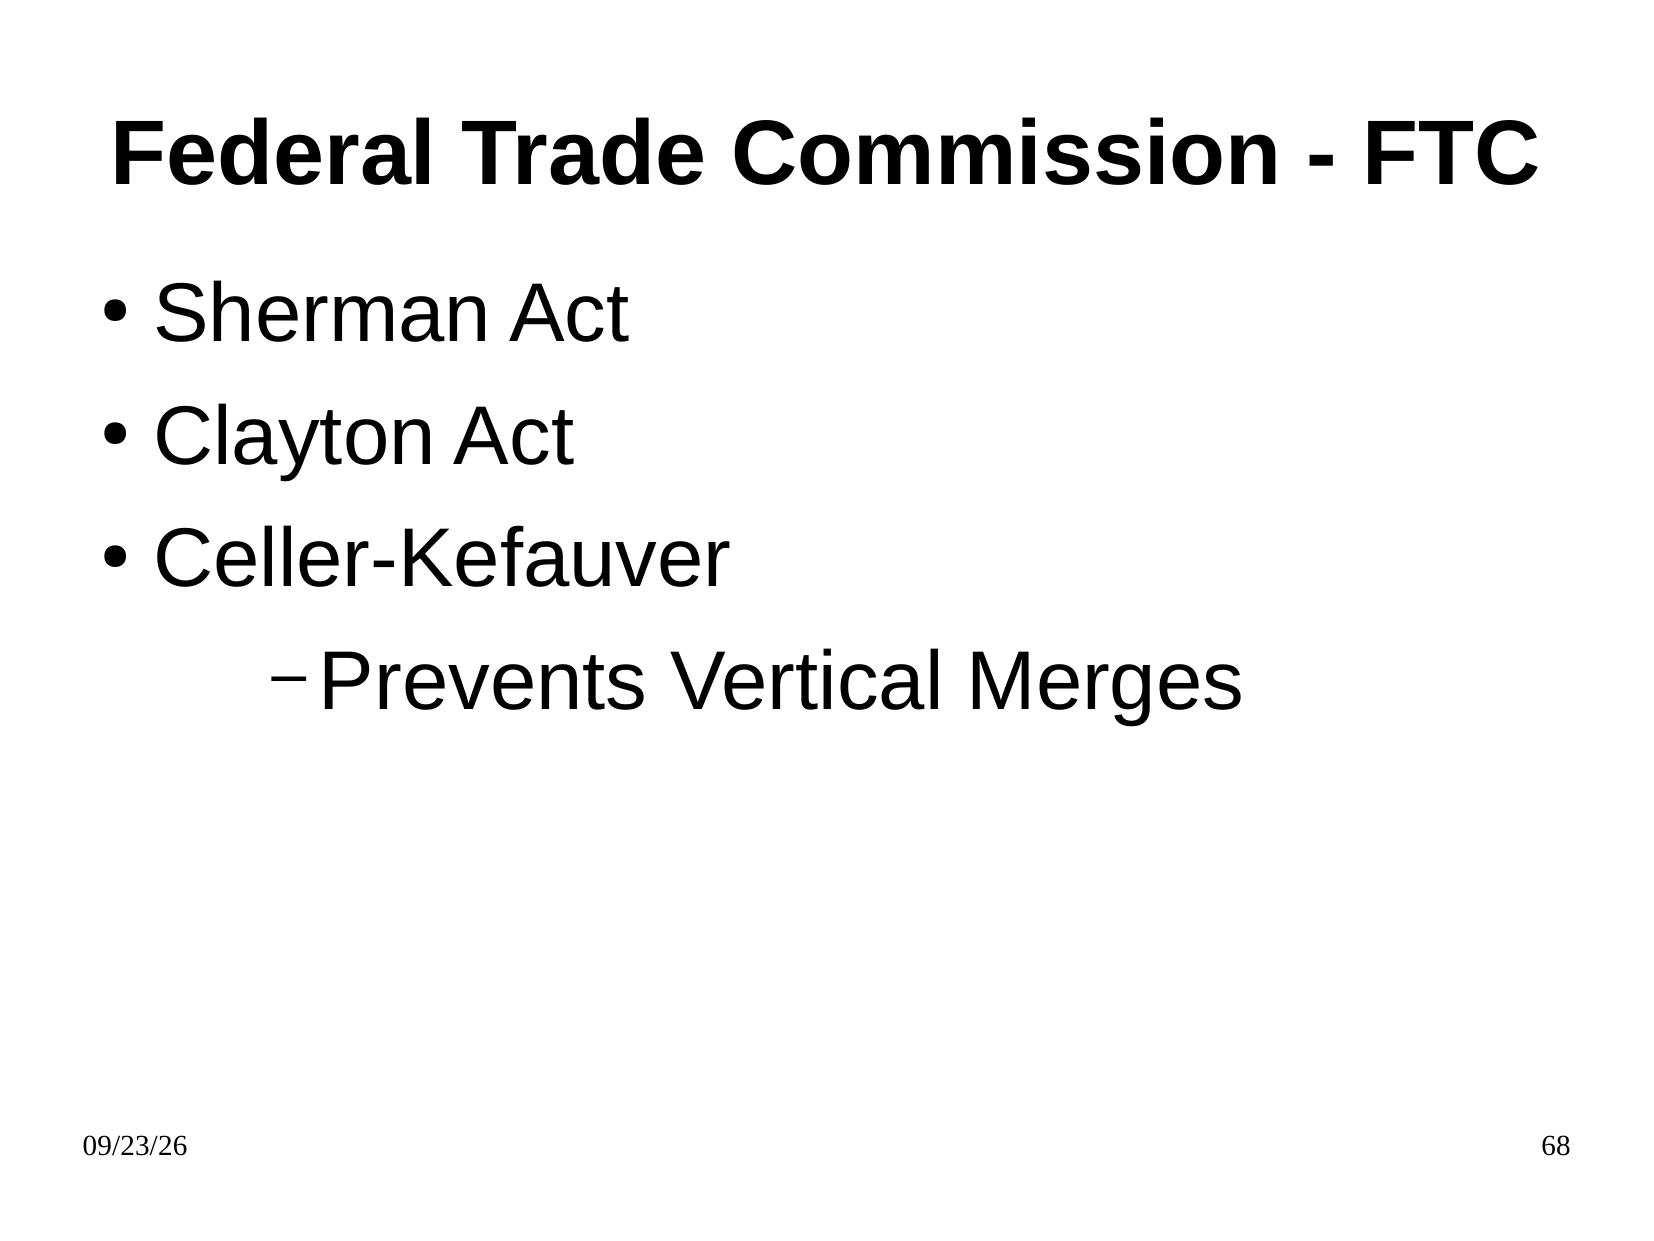

# Federal Trade Commission - FTC
Sherman Act
Clayton Act
Celler-Kefauver
Prevents Vertical Merges
68